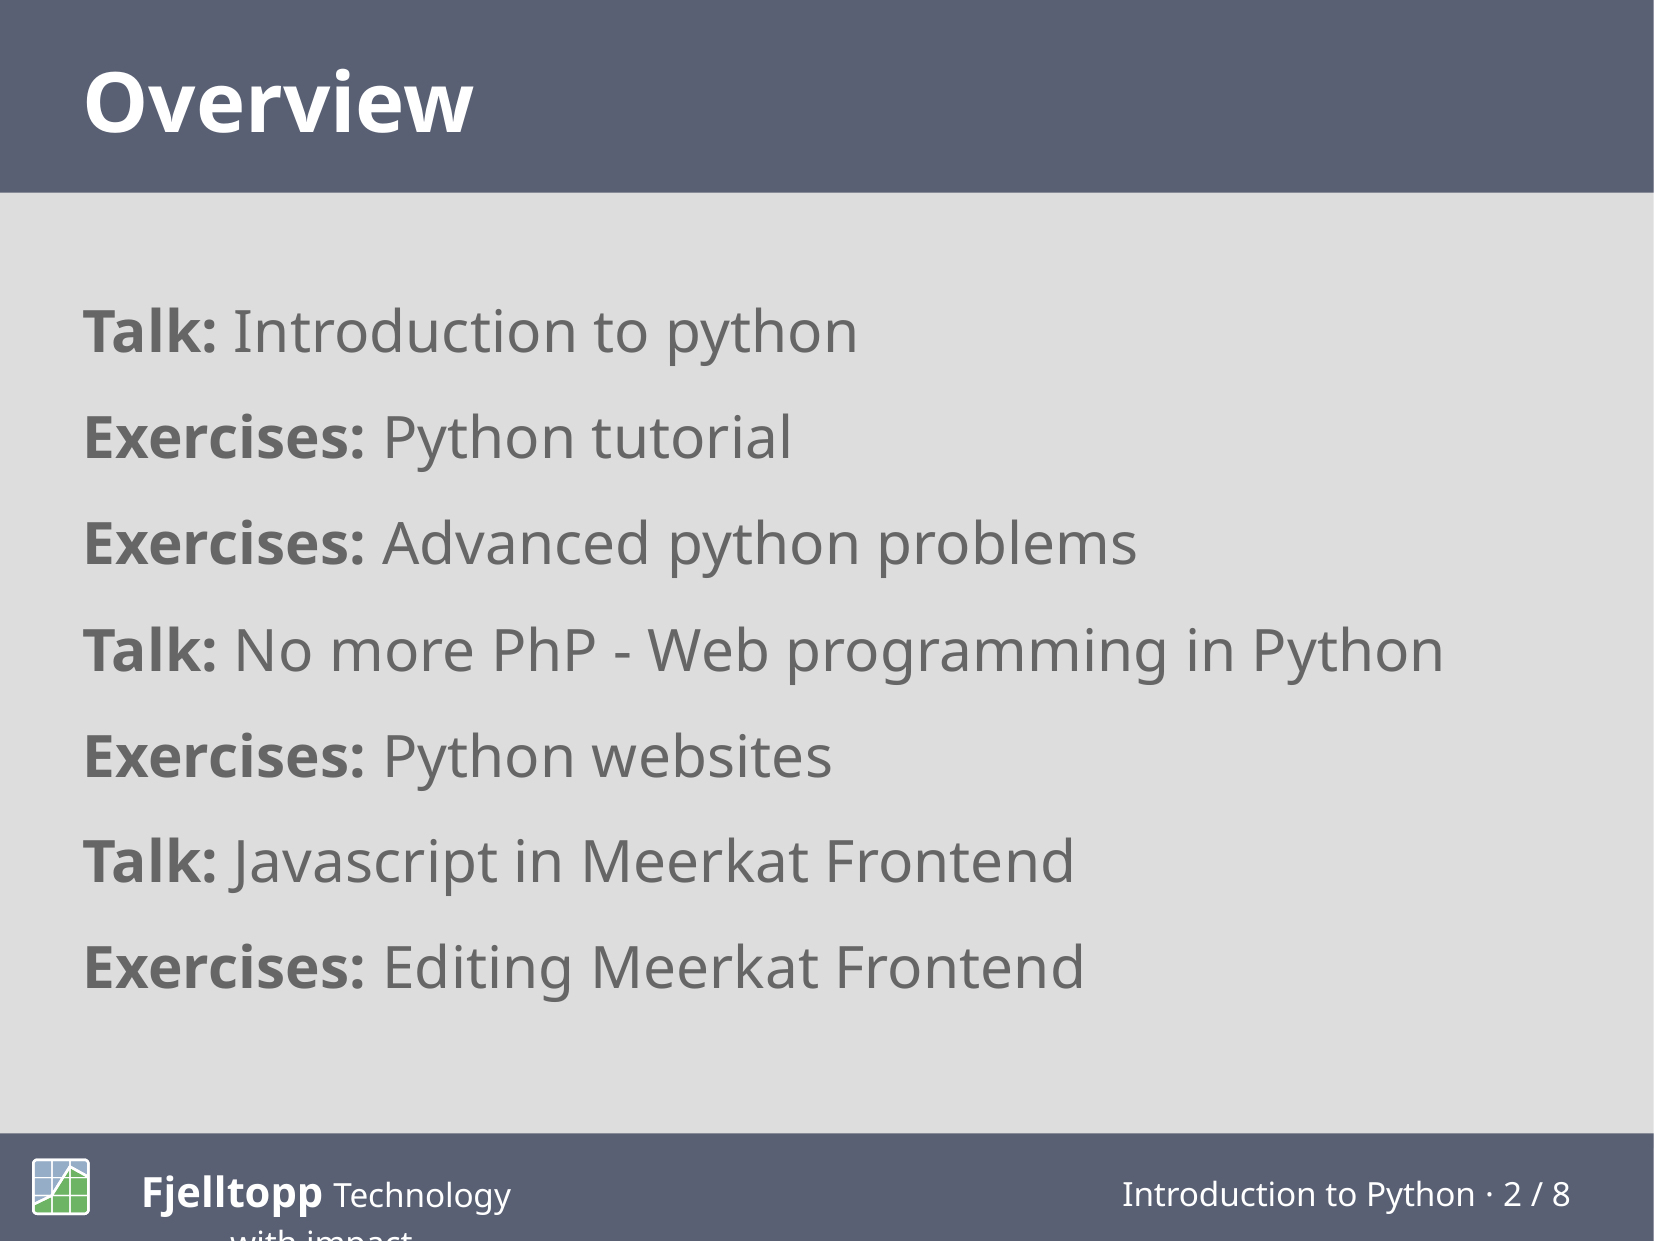

# Overview
Talk: Introduction to python
Exercises: Python tutorial
Exercises: Advanced python problems
Talk: No more PhP - Web programming in Python
Exercises: Python websites
Talk: Javascript in Meerkat Frontend
Exercises: Editing Meerkat Frontend
2